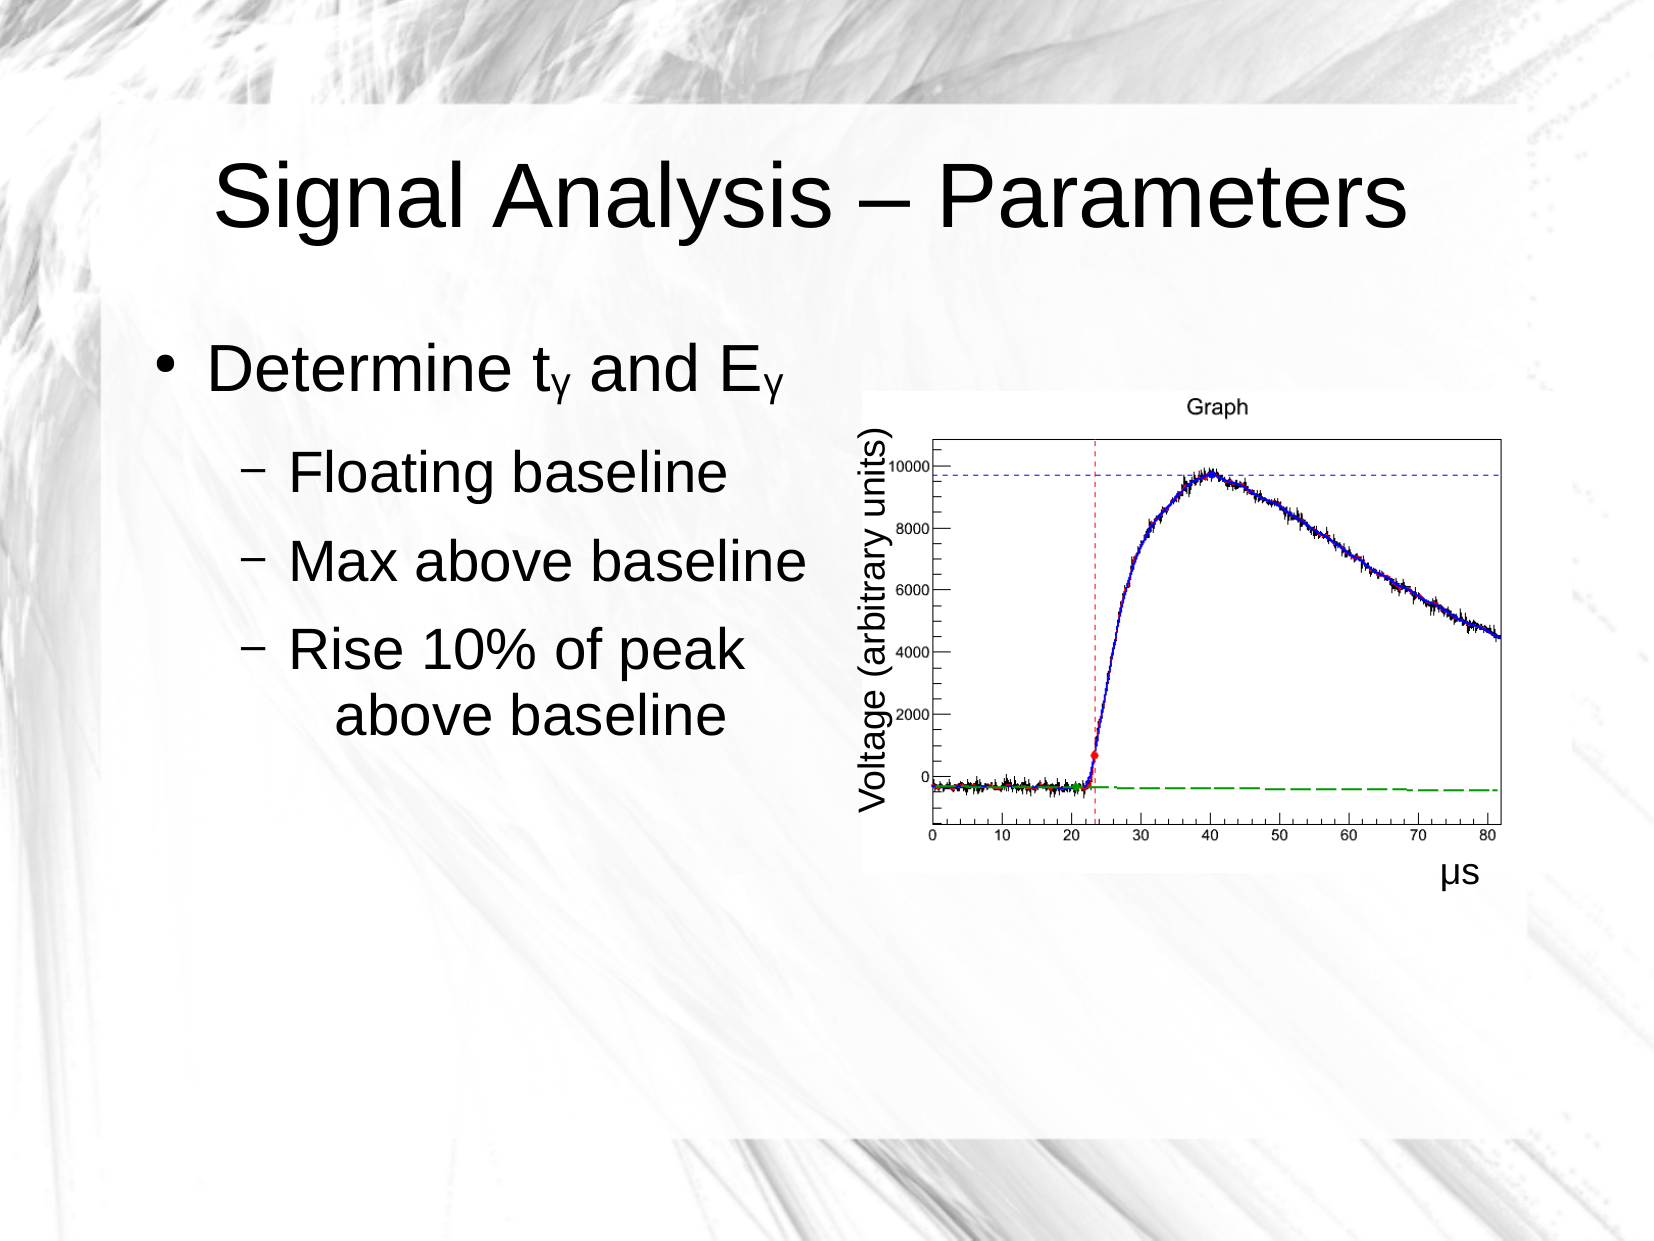

# Signal Analysis – Parameters
Determine tγ and Eγ
Floating baseline
Max above baseline
Rise 10% of peak above baseline
Voltage (arbitrary units)
μs